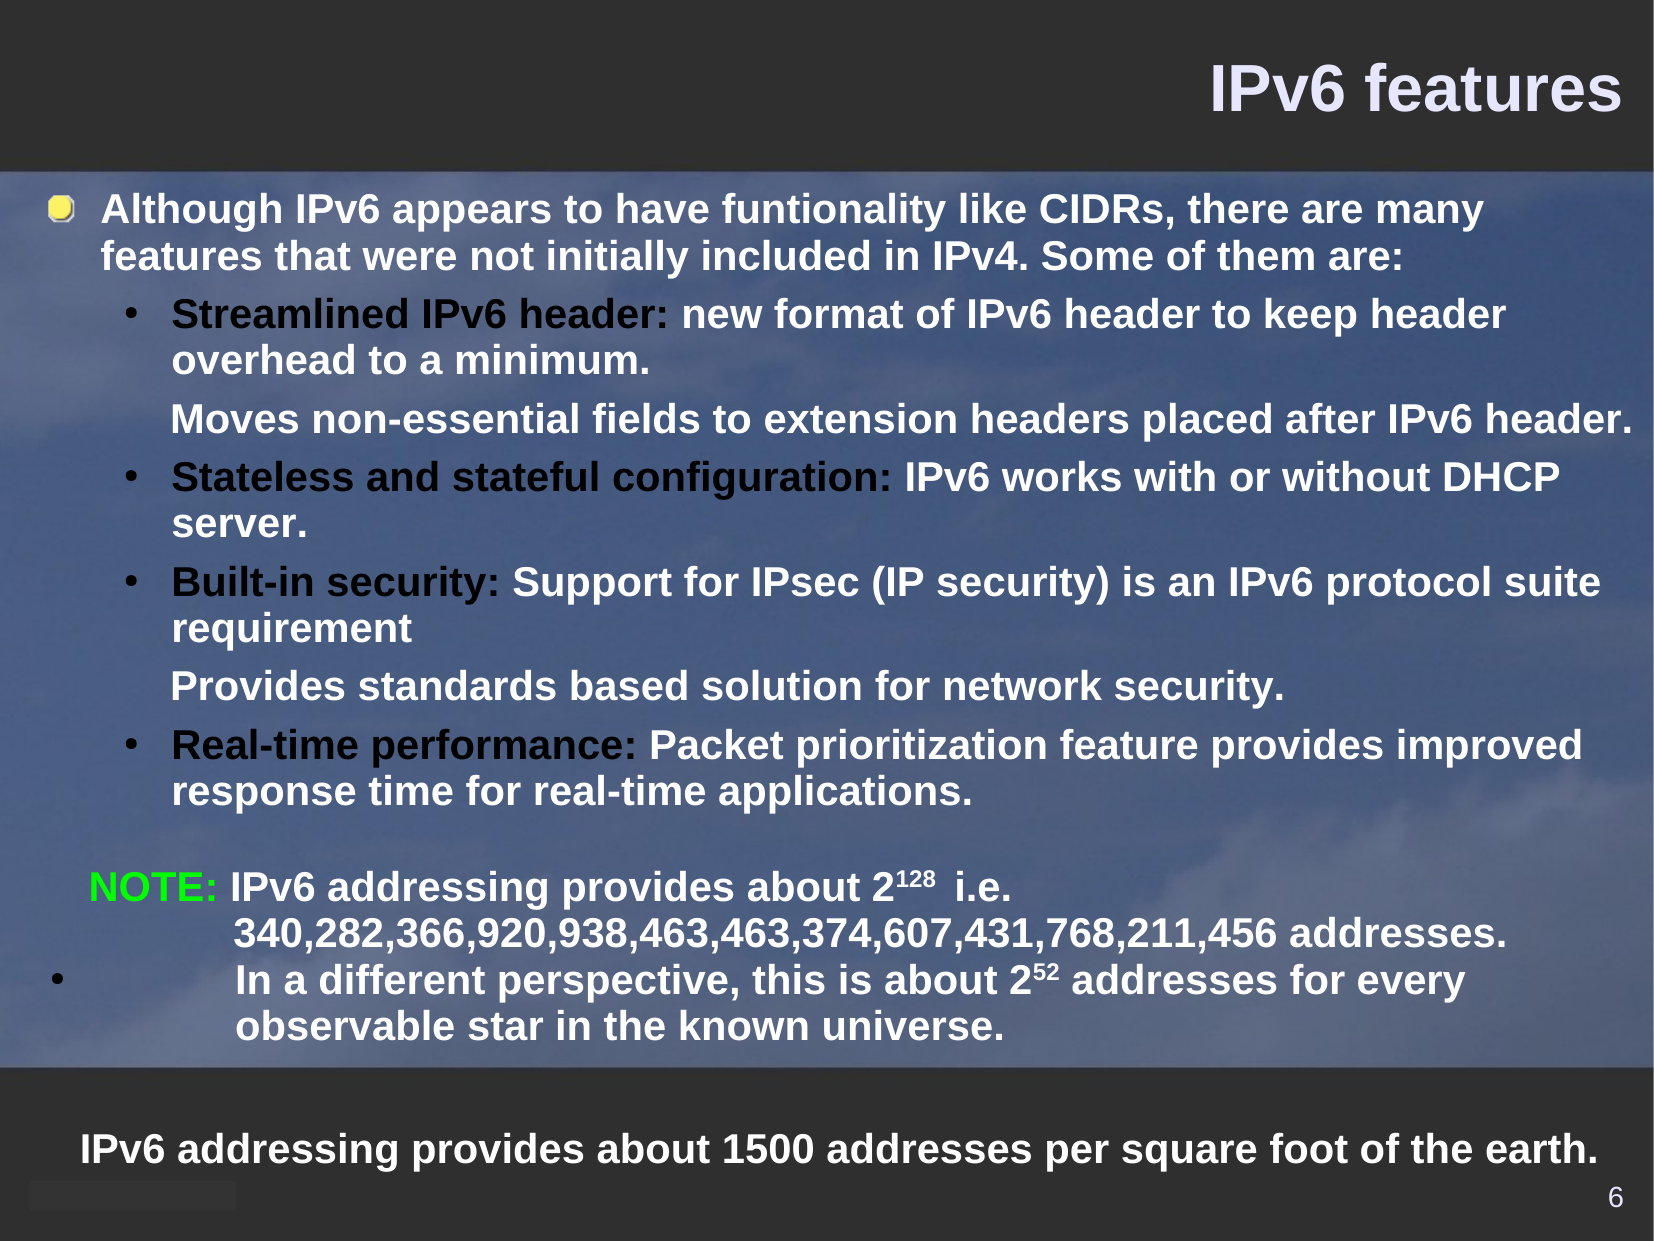

# IPv6 features
Although IPv6 appears to have funtionality like CIDRs, there are many features that were not initially included in IPv4. Some of them are:
Streamlined IPv6 header: new format of IPv6 header to keep header overhead to a minimum.
 Moves non-essential fields to extension headers placed after IPv6 header.
Stateless and stateful configuration: IPv6 works with or without DHCP server.
Built-in security: Support for IPsec (IP security) is an IPv6 protocol suite requirement
 Provides standards based solution for network security.
Real-time performance: Packet prioritization feature provides improved response time for real-time applications.
	NOTE: IPv6 addressing provides about 2128 i.e. 340,282,366,920,938,463,463,374,607,431,768,211,456 addresses.
 In a different perspective, this is about 252 addresses for every observable star in the known universe.
IPv6 addressing provides about 1500 addresses per square foot of the earth.
2006-06-01
6